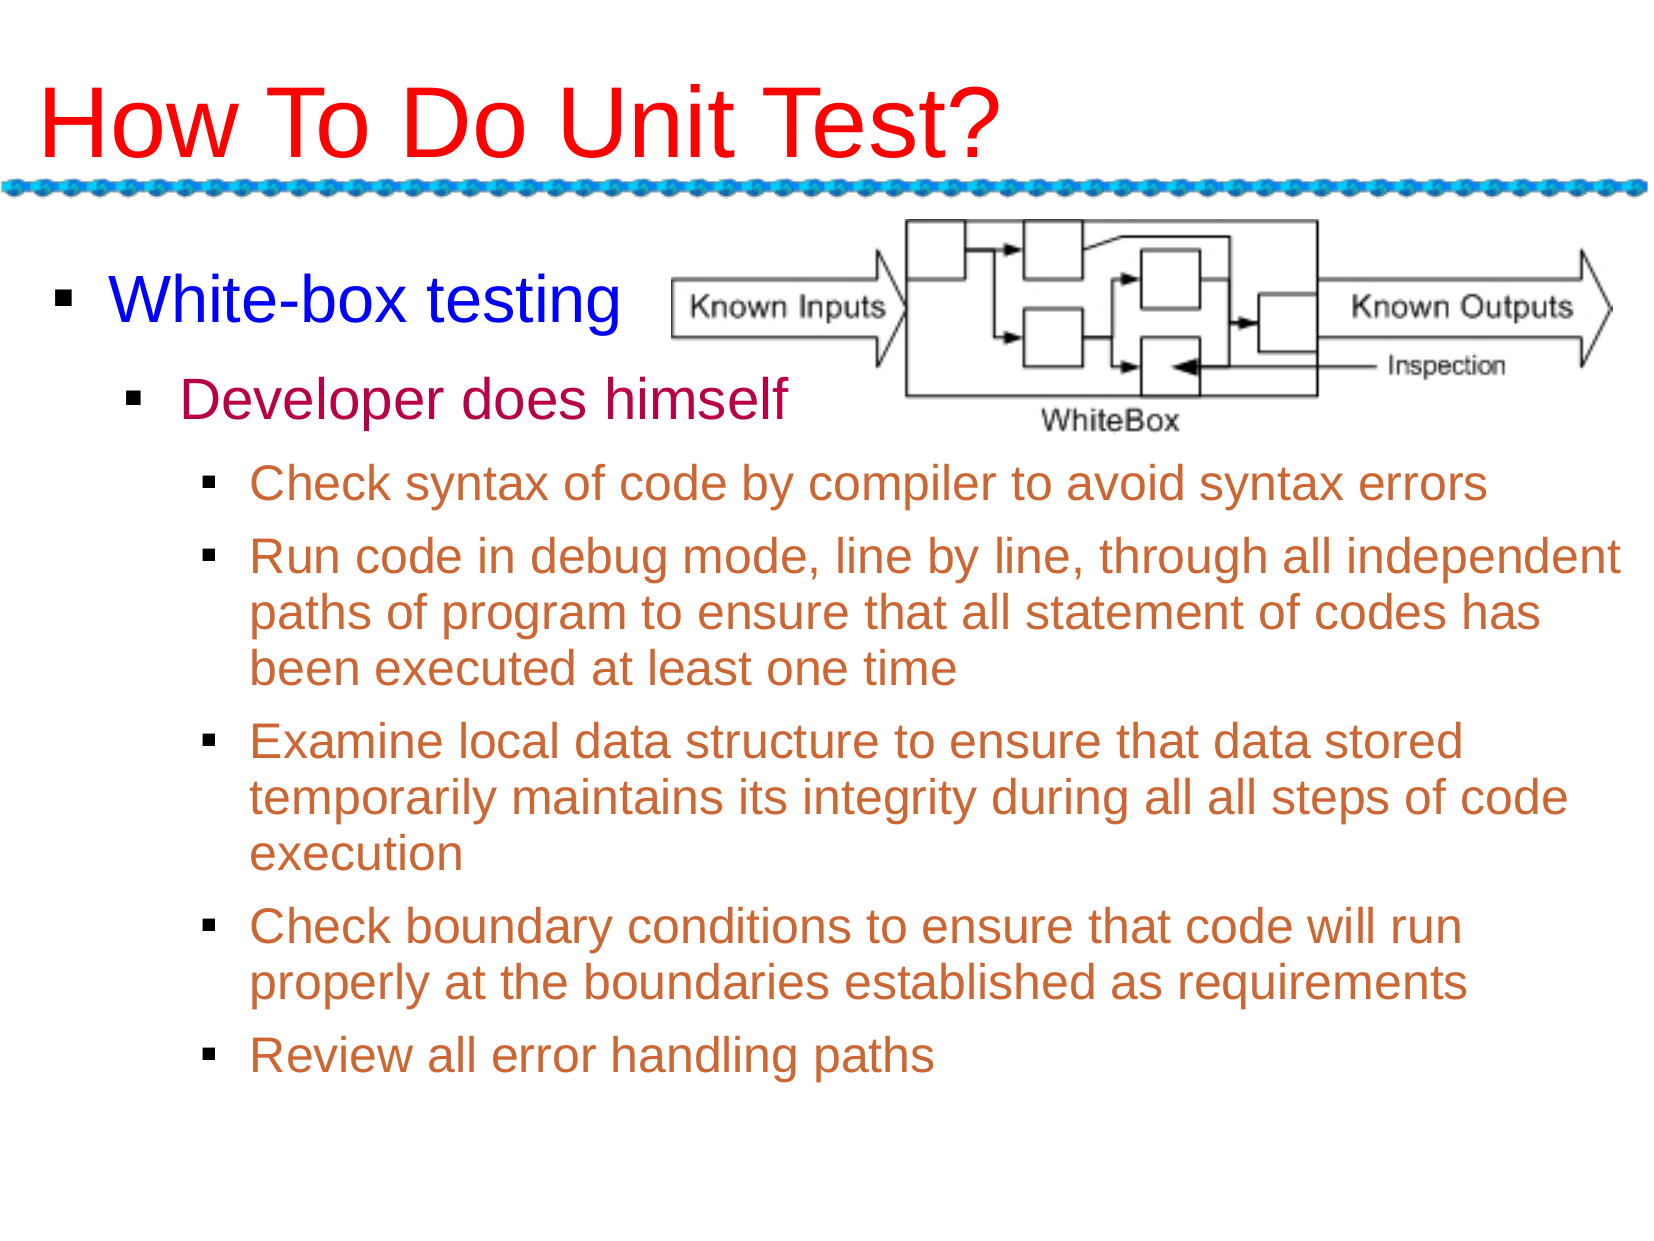

# How To Do Unit Test?
White-box testing
Developer does himself
Check syntax of code by compiler to avoid syntax errors
Run code in debug mode, line by line, through all independent paths of program to ensure that all statement of codes has been executed at least one time
Examine local data structure to ensure that data stored temporarily maintains its integrity during all all steps of code execution
Check boundary conditions to ensure that code will run properly at the boundaries established as requirements
Review all error handling paths